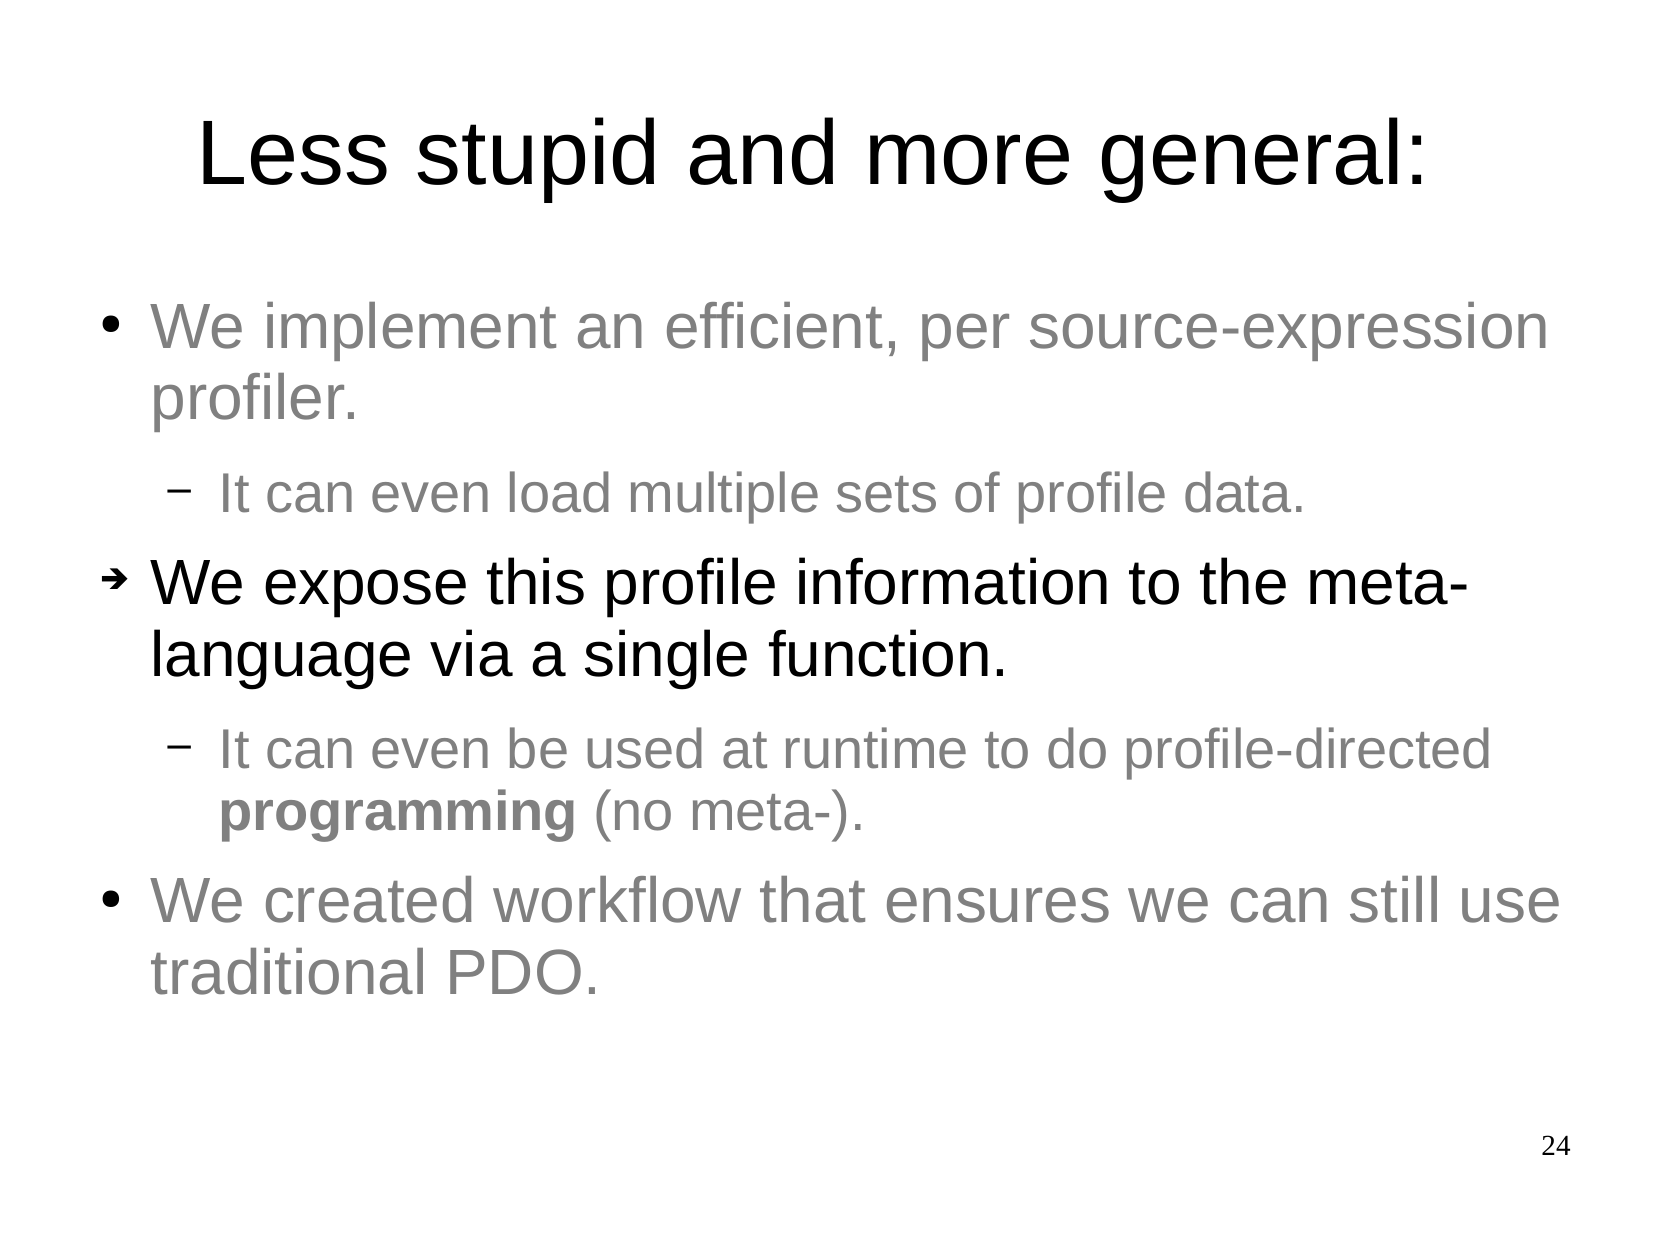

# Less stupid and more general:
We implement an efficient, per source-expression profiler.
It can even load multiple sets of profile data.
We expose this profile information to the meta-language via a single function.
It can even be used at runtime to do profile-directed programming (no meta-).
We created workflow that ensures we can still use traditional PDO.
24